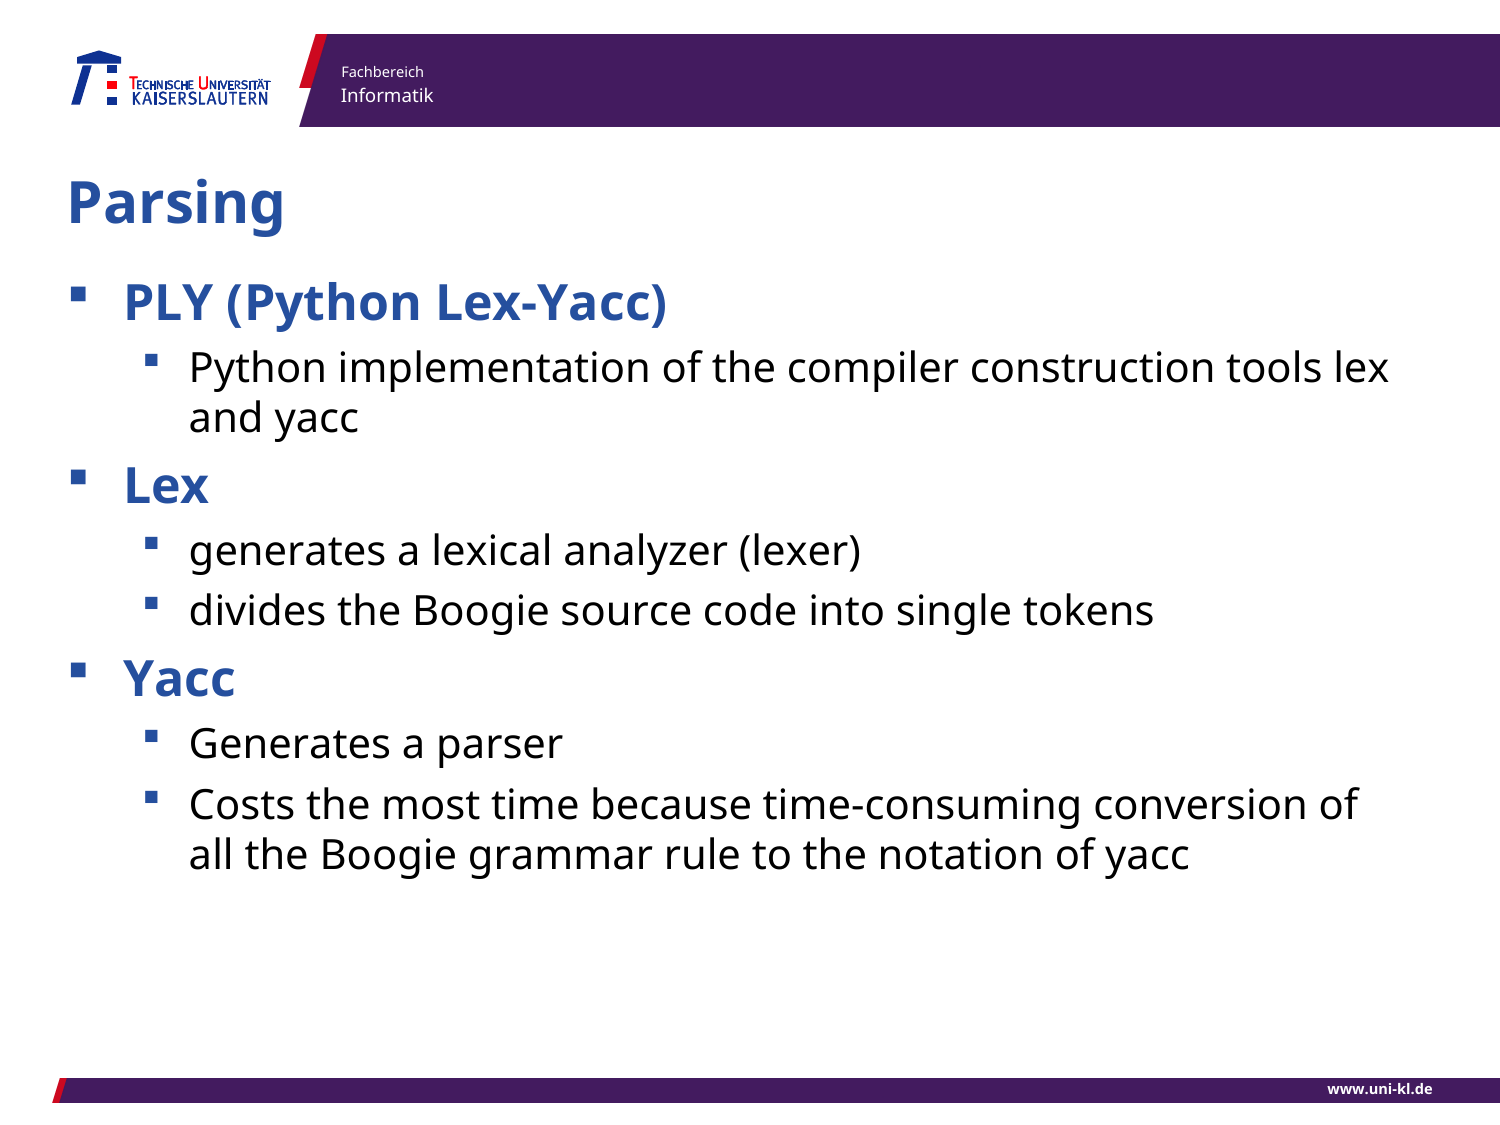

# Parsing
PLY (Python Lex-Yacc)
Python implementation of the compiler construction tools lex and yacc
Lex
generates a lexical analyzer (lexer)
divides the Boogie source code into single tokens
Yacc
Generates a parser
Costs the most time because time-consuming conversion of all the Boogie grammar rule to the notation of yacc